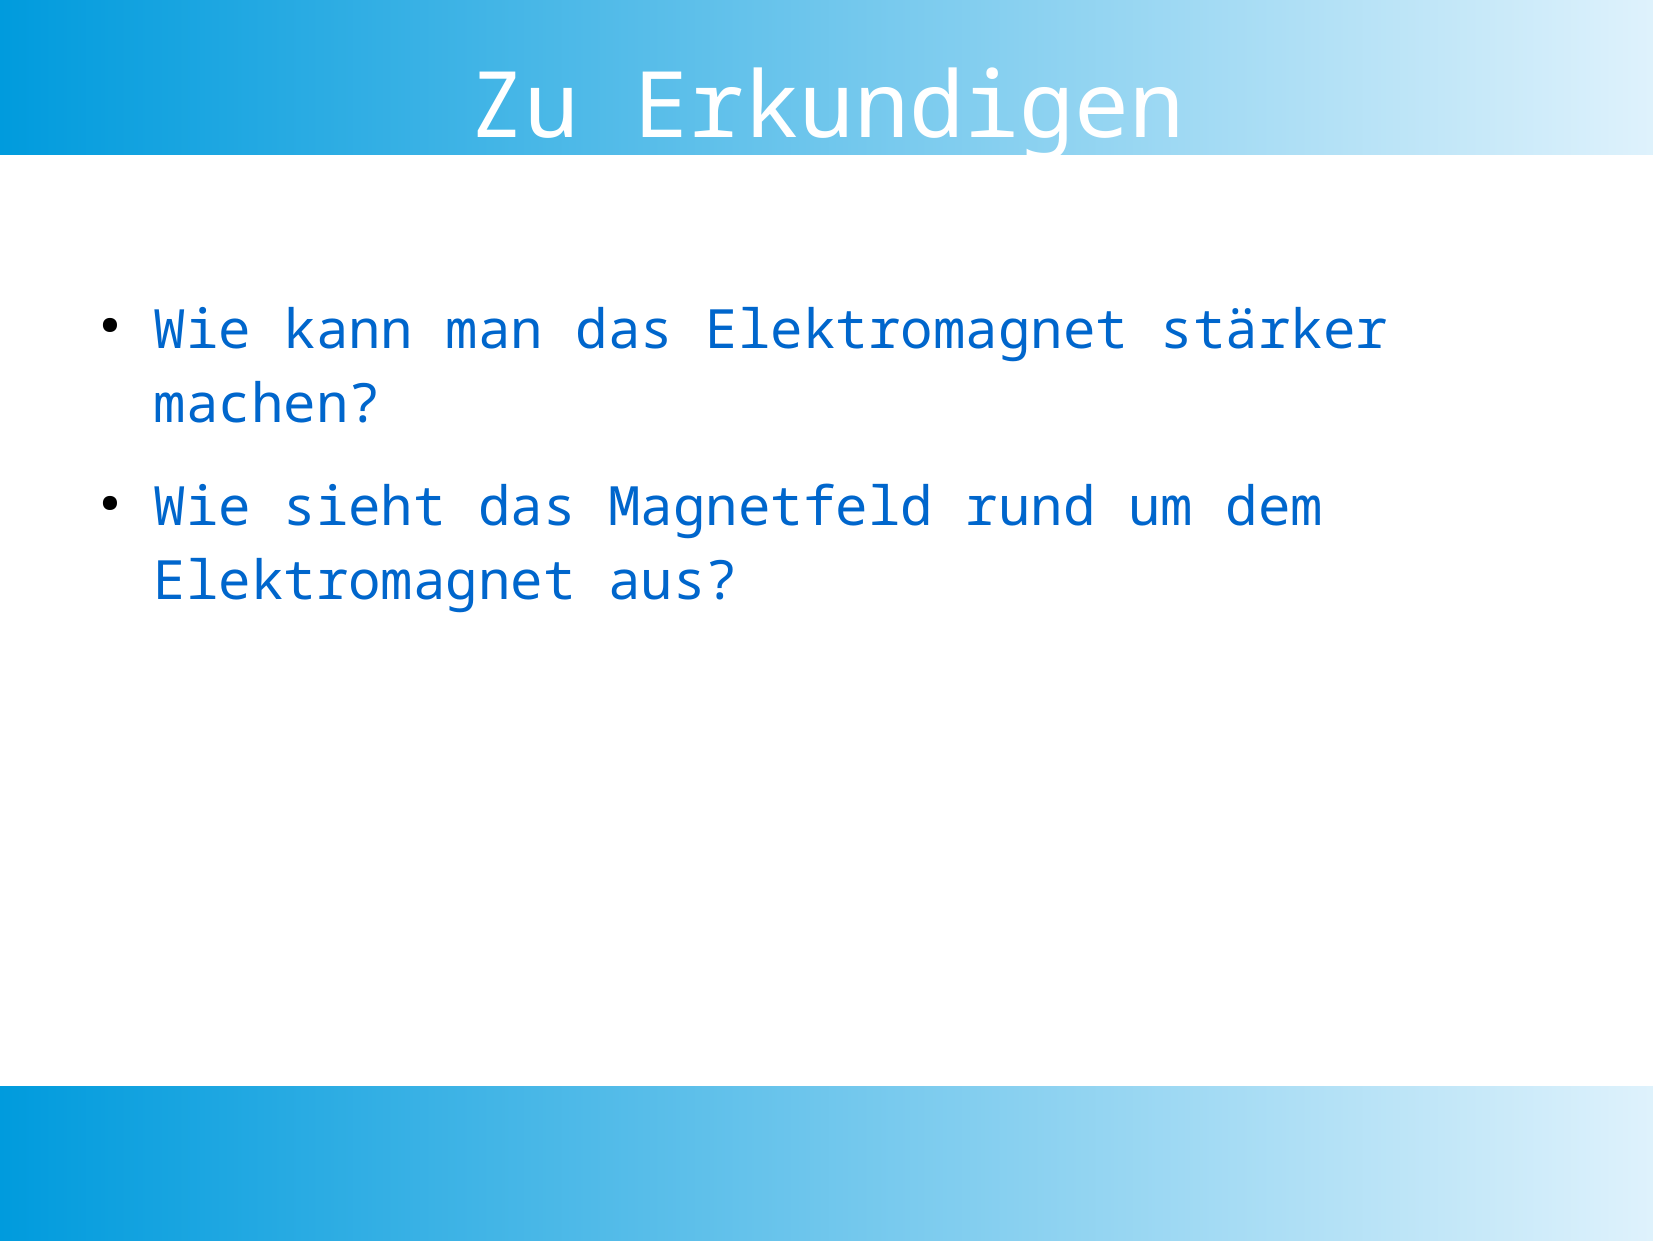

# Zu Erkundigen
Wie kann man das Elektromagnet stärker machen?
Wie sieht das Magnetfeld rund um dem Elektromagnet aus?